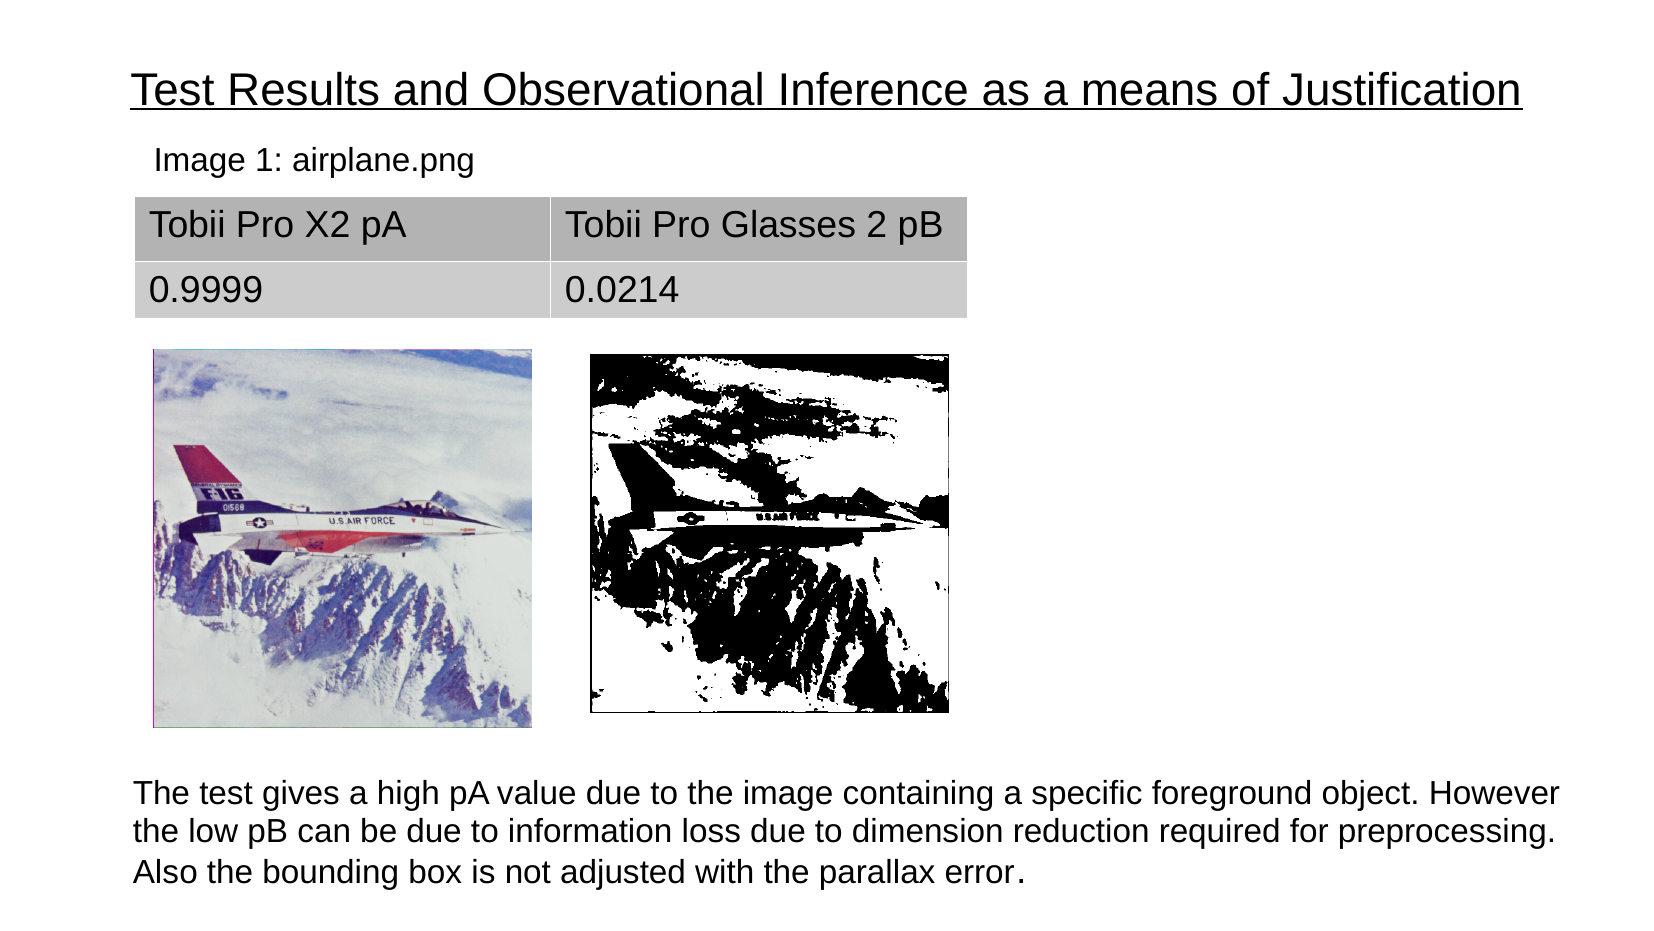

# Test Results and Observational Inference as a means of Justification
Image 1: airplane.png
| Tobii Pro X2 pA | Tobii Pro Glasses 2 pB |
| --- | --- |
| 0.9999 | 0.0214 |
The test gives a high pA value due to the image containing a specific foreground object. However the low pB can be due to information loss due to dimension reduction required for preprocessing. Also the bounding box is not adjusted with the parallax error.